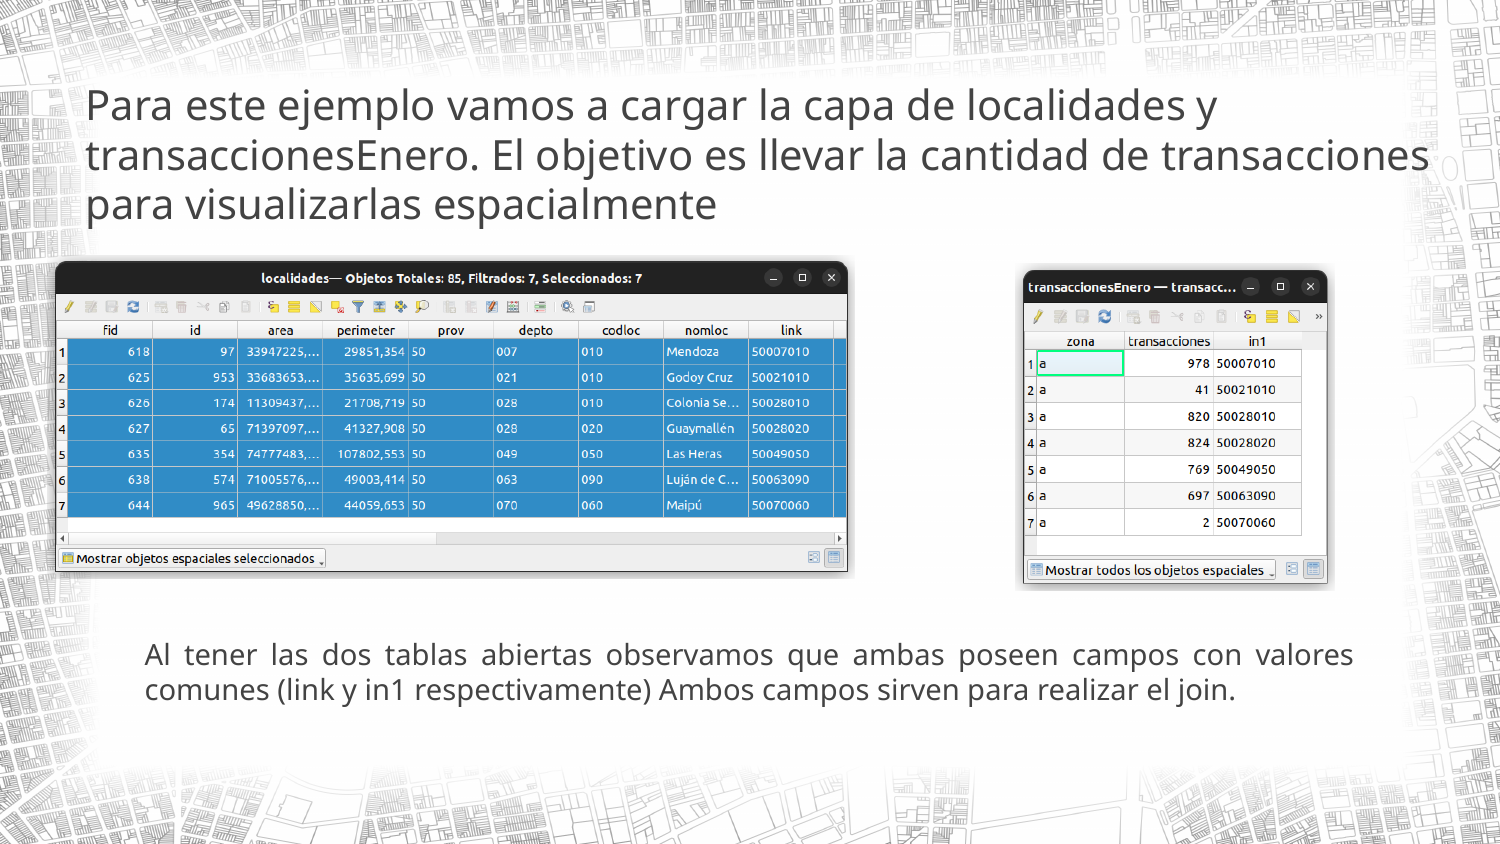

Para este ejemplo vamos a cargar la capa de localidades y transaccionesEnero. El objetivo es llevar la cantidad de transacciones para visualizarlas espacialmente
Al tener las dos tablas abiertas observamos que ambas poseen campos con valores comunes (link y in1 respectivamente) Ambos campos sirven para realizar el join.